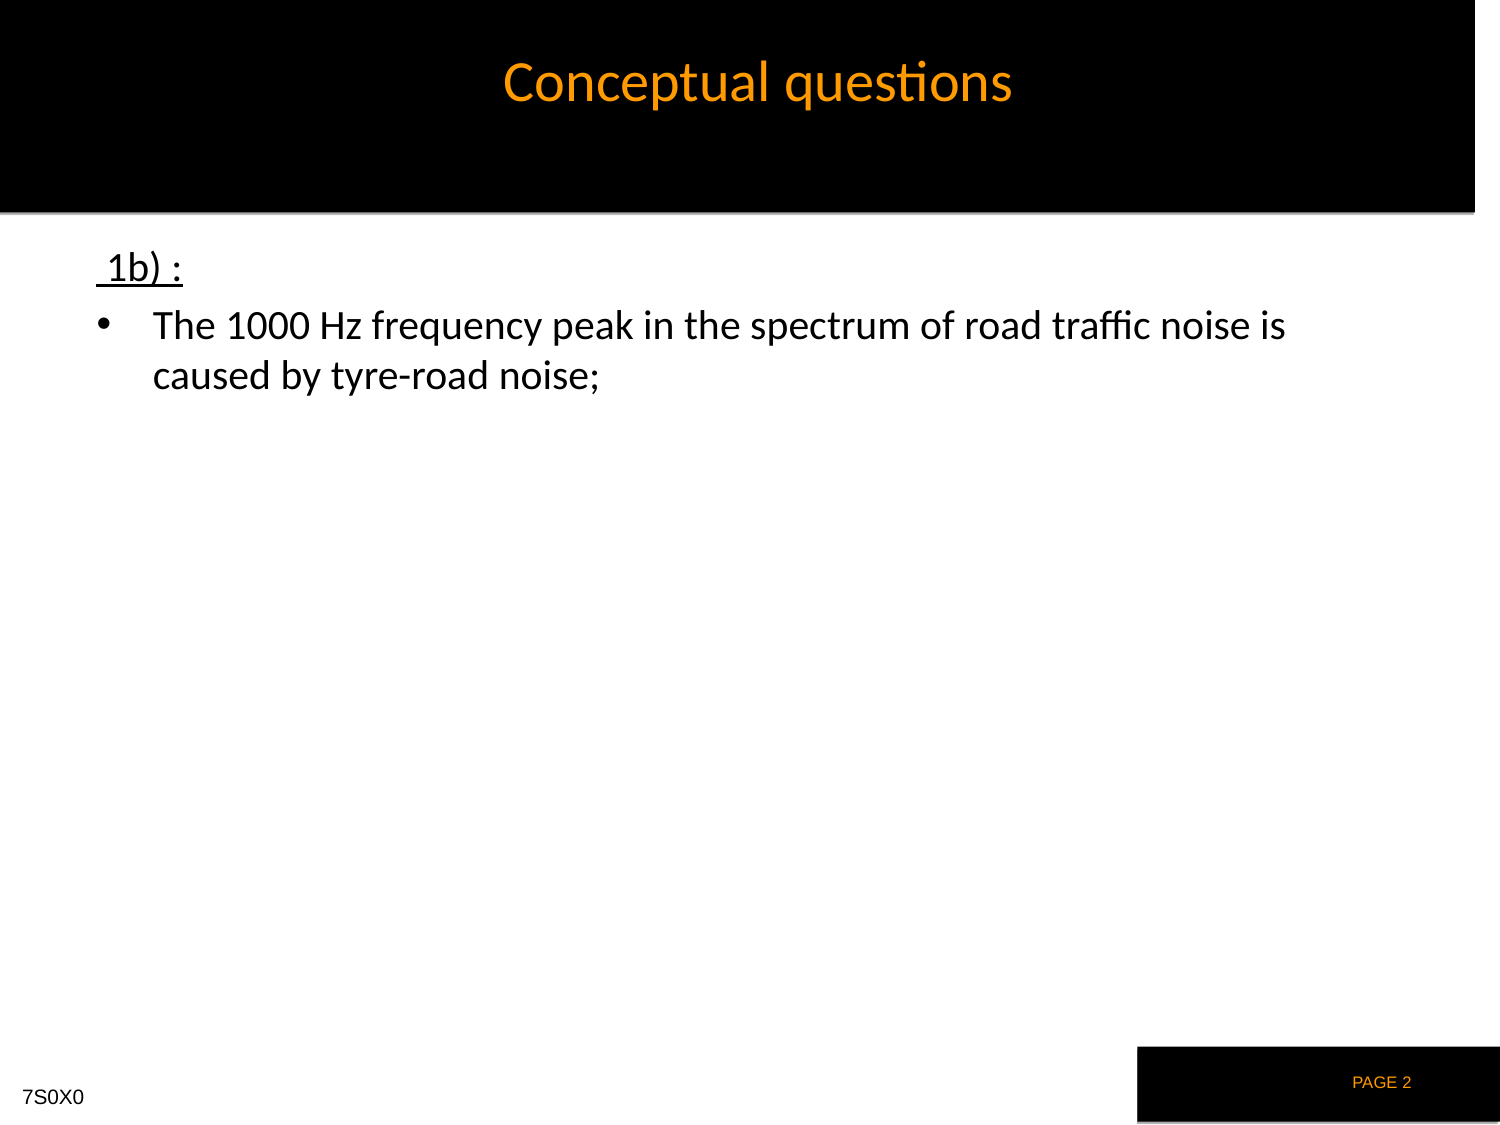

# Conceptual questions
 1b) :
The 1000 Hz frequency peak in the spectrum of road traffic noise is caused by tyre-road noise;
PAGE 2
2017/02/09
PAGE
7S0X0